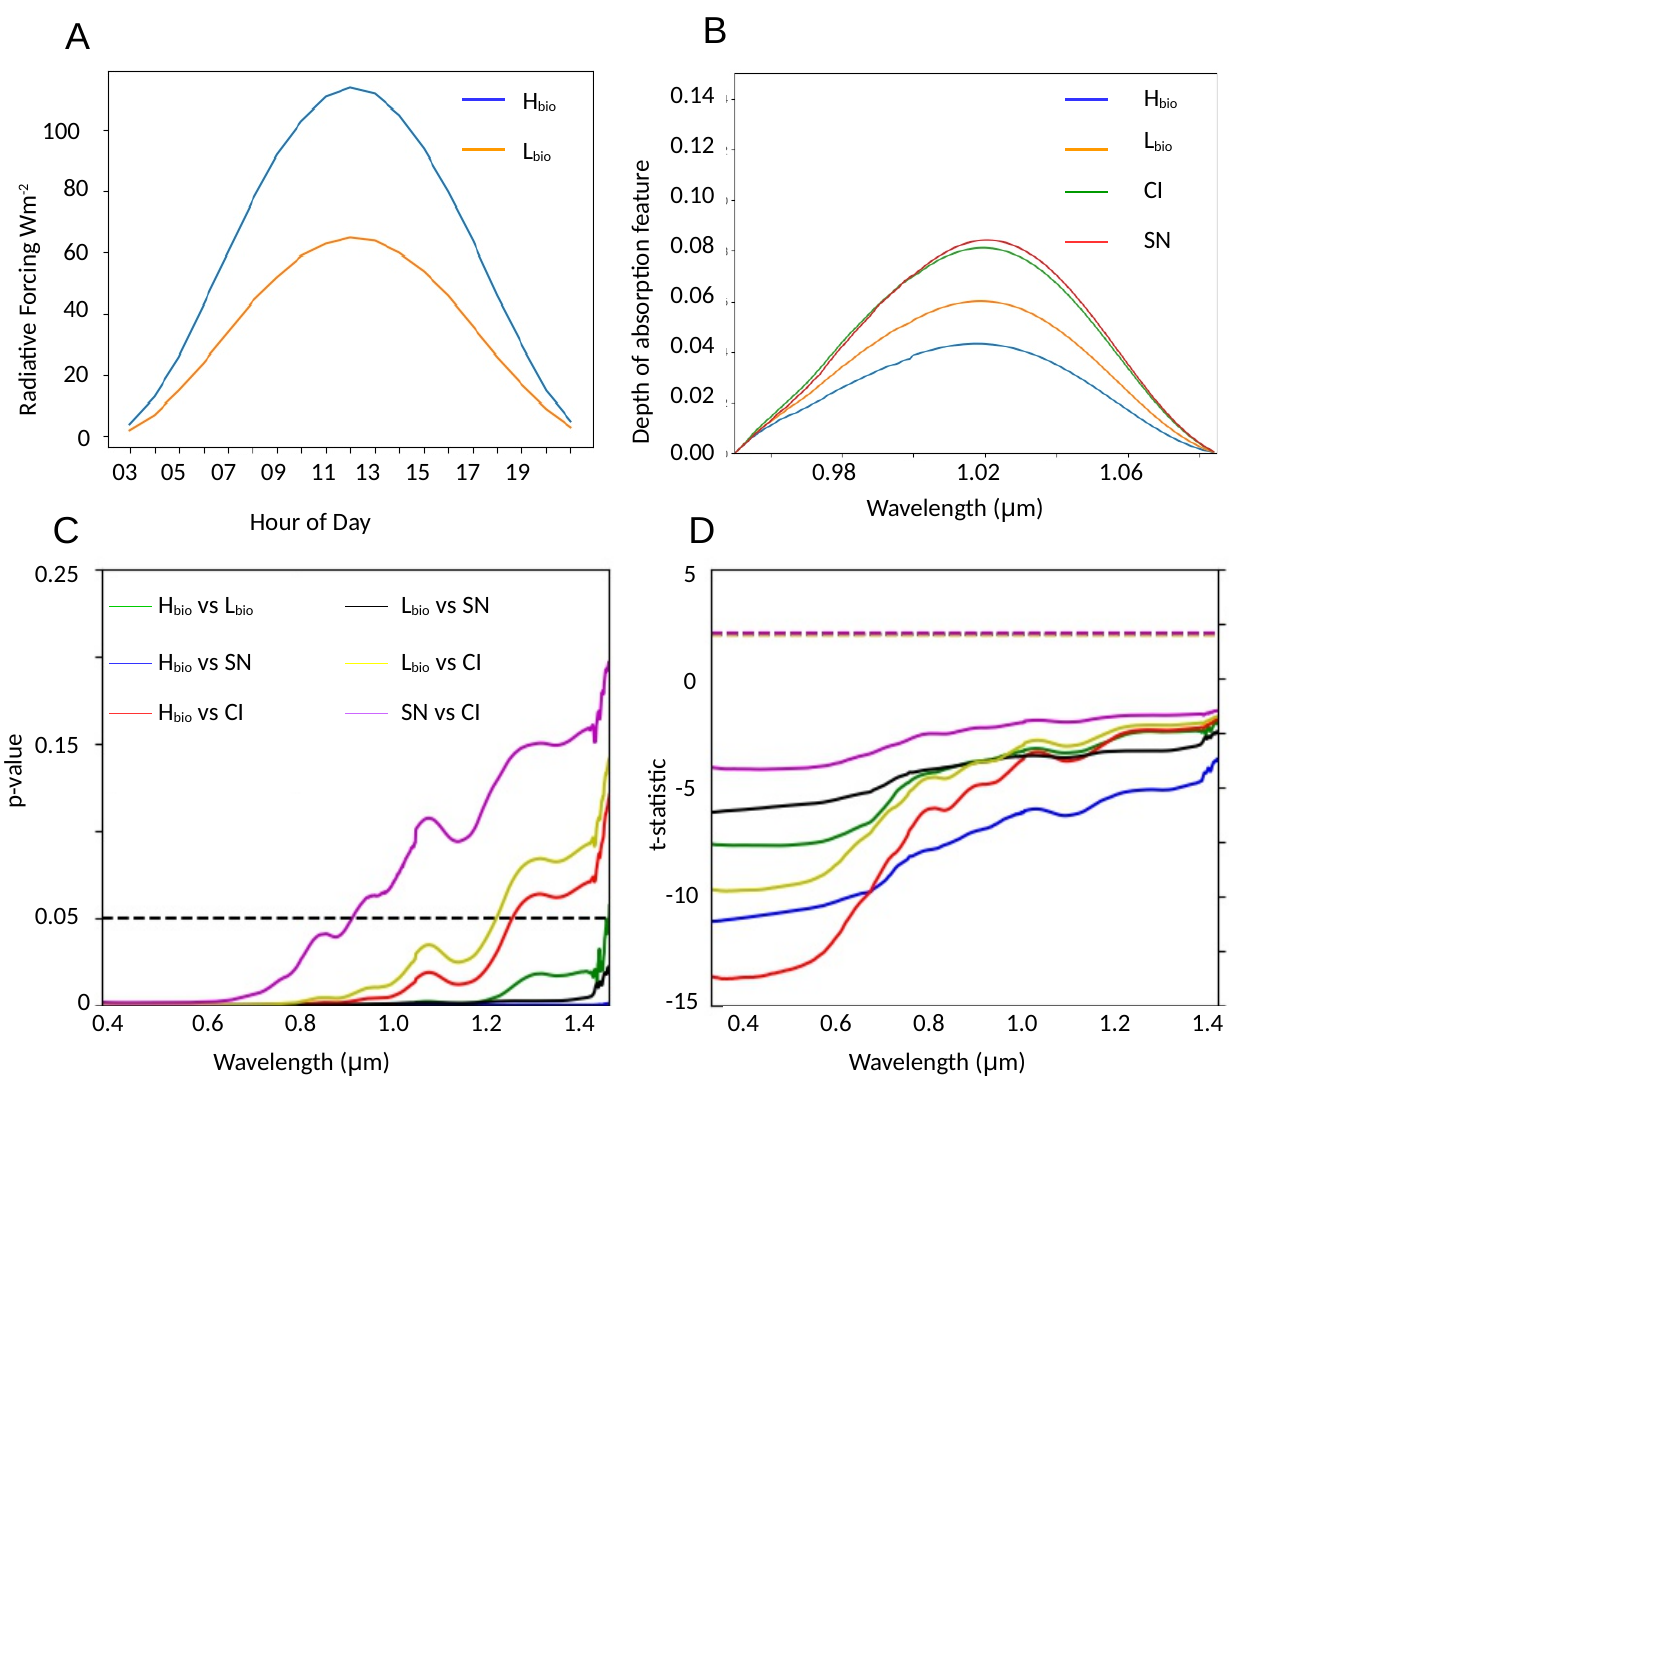

B
A
0.14
Lbio
Hbio
Hbio
100
Lbio
0.12
Hbio
Lbio
80
CI
0.10
Depth of absorption feature
SN
0.08
60
Radiative Forcing Wm-2
0.06
40
0.04
20
0.02
0
0.00
03
05
07
09
11
13
15
17
19
0.98
1.02
1.06
Wavelength (µm)
Hour of Day
C
D
0.25
5
Hbio vs Lbio
Lbio vs SN
Hbio vs SN
Lbio vs CI
0
p-value
Hbio vs CI
SN vs CI
0.15
t-statistic
-5
-10
0.05
-15
0
0.4
0.6
0.8
1.0
1.2
1.4
0.4
0.6
0.8
1.0
1.2
1.4
Wavelength (µm)
Wavelength (µm)